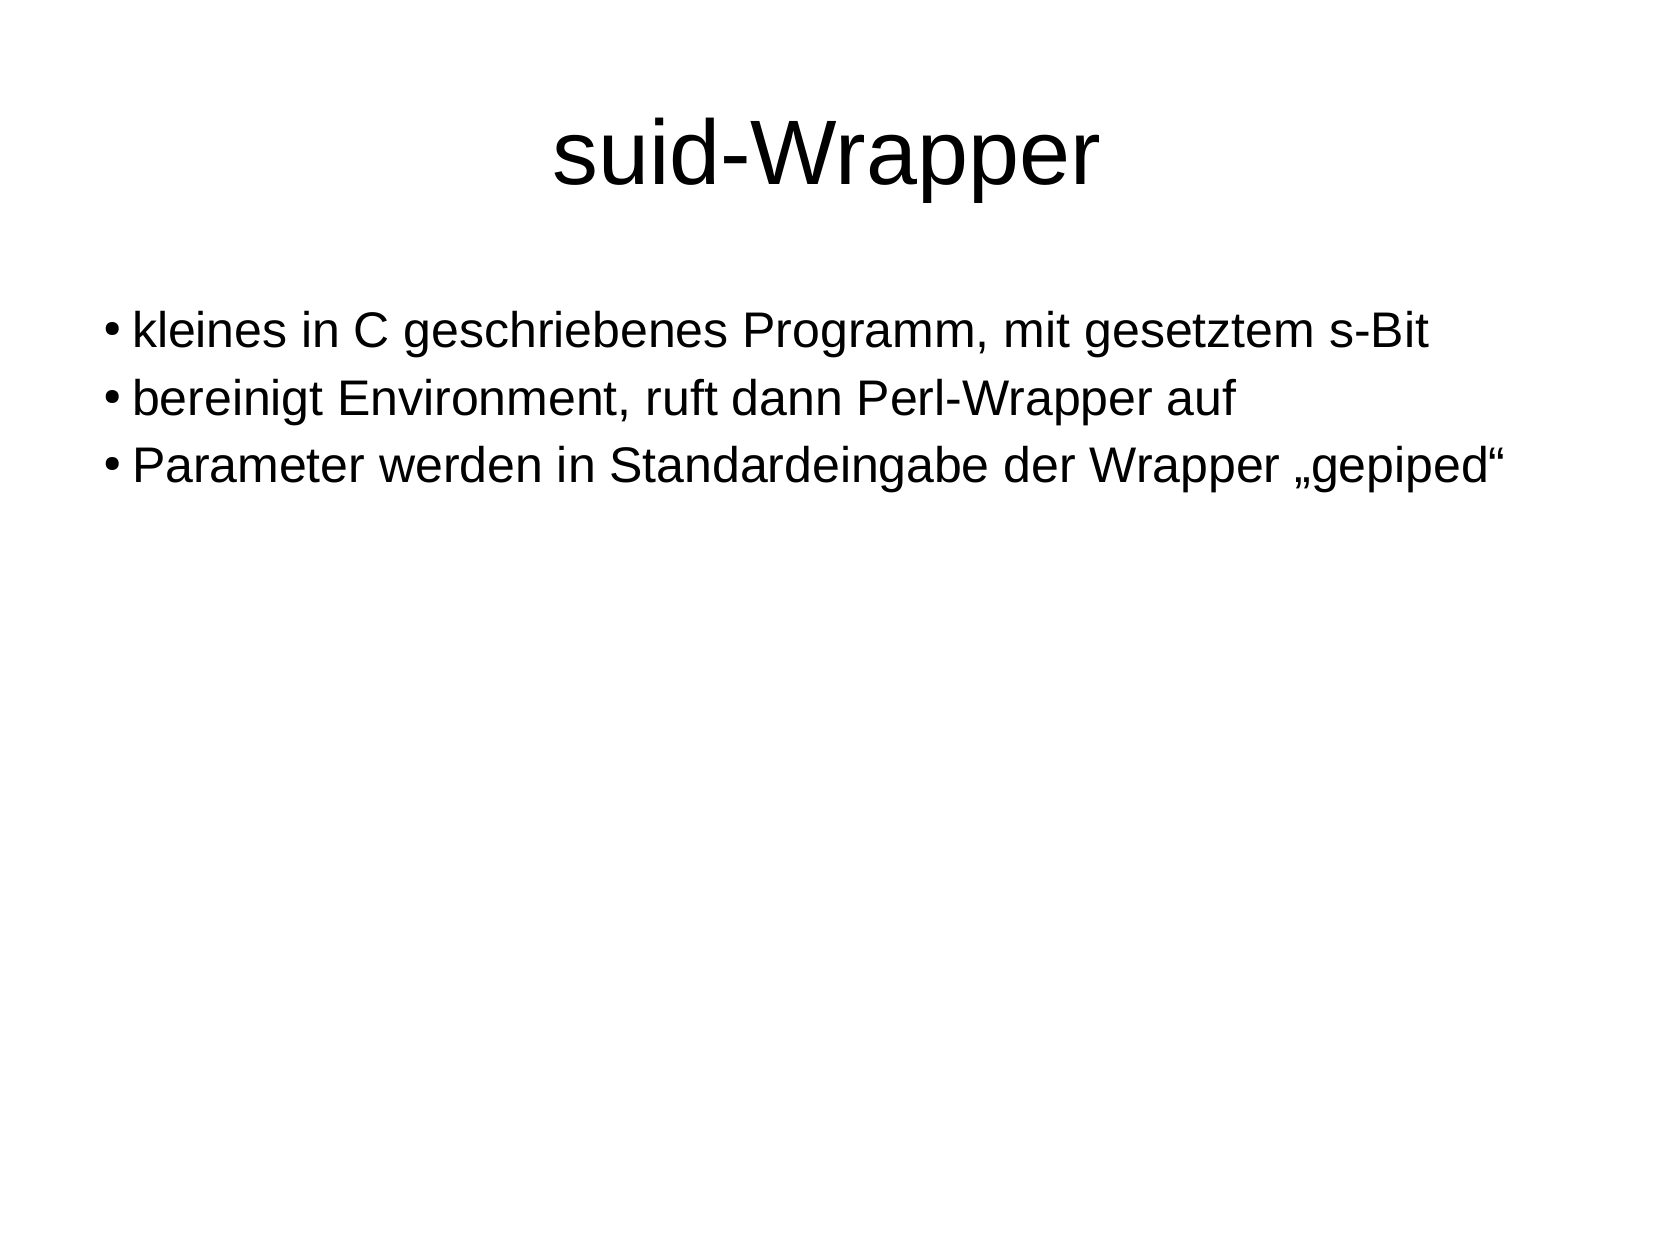

# suid-Wrapper
kleines in C geschriebenes Programm, mit gesetztem s-Bit
bereinigt Environment, ruft dann Perl-Wrapper auf
Parameter werden in Standardeingabe der Wrapper „gepiped“